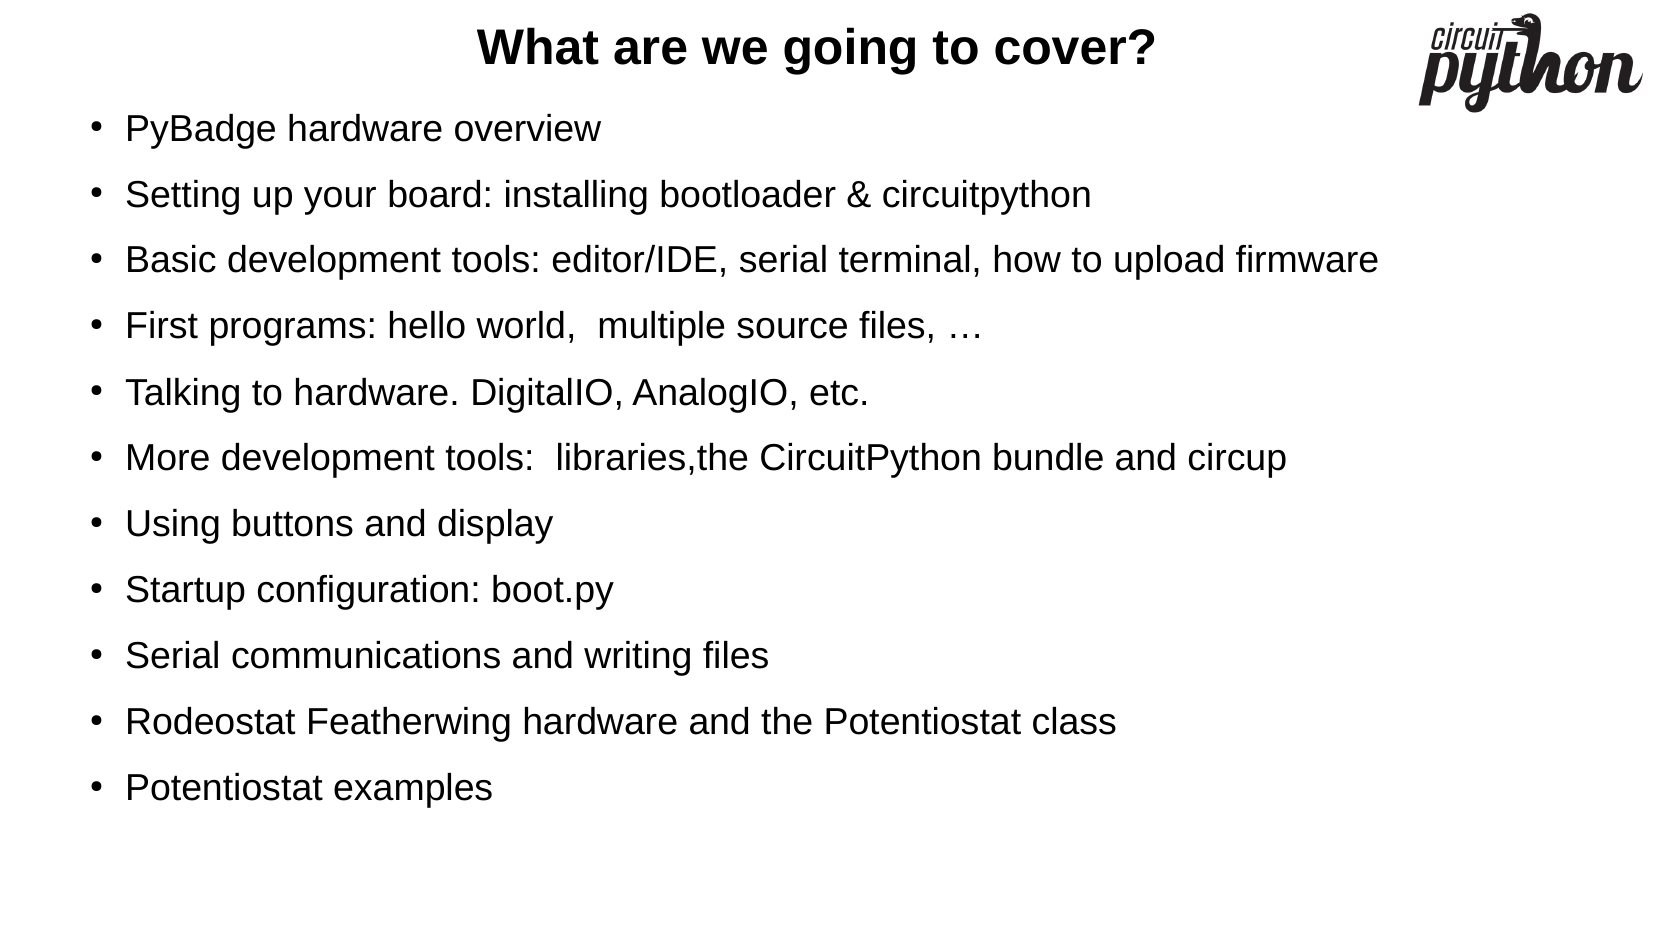

What are we going to cover?
PyBadge hardware overview
Setting up your board: installing bootloader & circuitpython
Basic development tools: editor/IDE, serial terminal, how to upload firmware
First programs: hello world, multiple source files, …
Talking to hardware. DigitalIO, AnalogIO, etc.
More development tools: libraries,the CircuitPython bundle and circup
Using buttons and display
Startup configuration: boot.py
Serial communications and writing files
Rodeostat Featherwing hardware and the Potentiostat class
Potentiostat examples